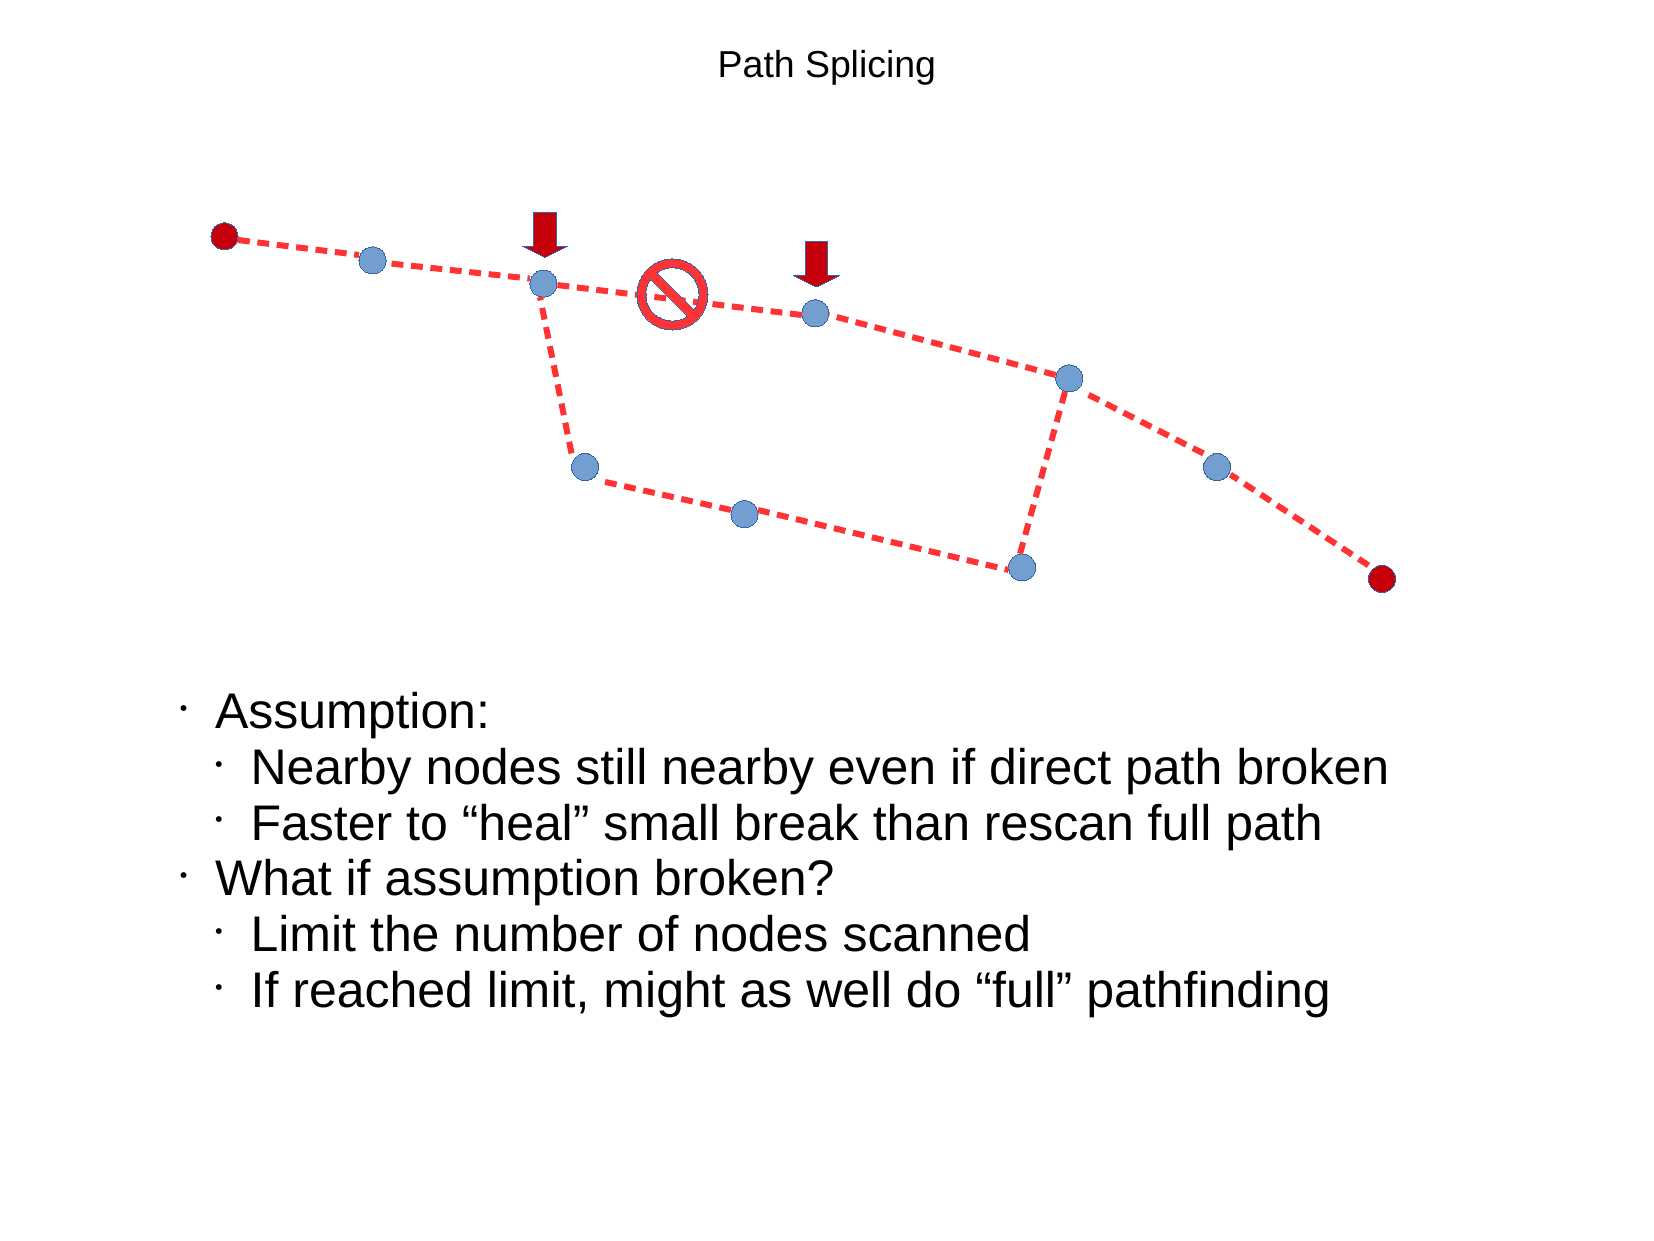

Path Splicing
Assumption:
Nearby nodes still nearby even if direct path broken
Faster to “heal” small break than rescan full path
What if assumption broken?
Limit the number of nodes scanned
If reached limit, might as well do “full” pathfinding